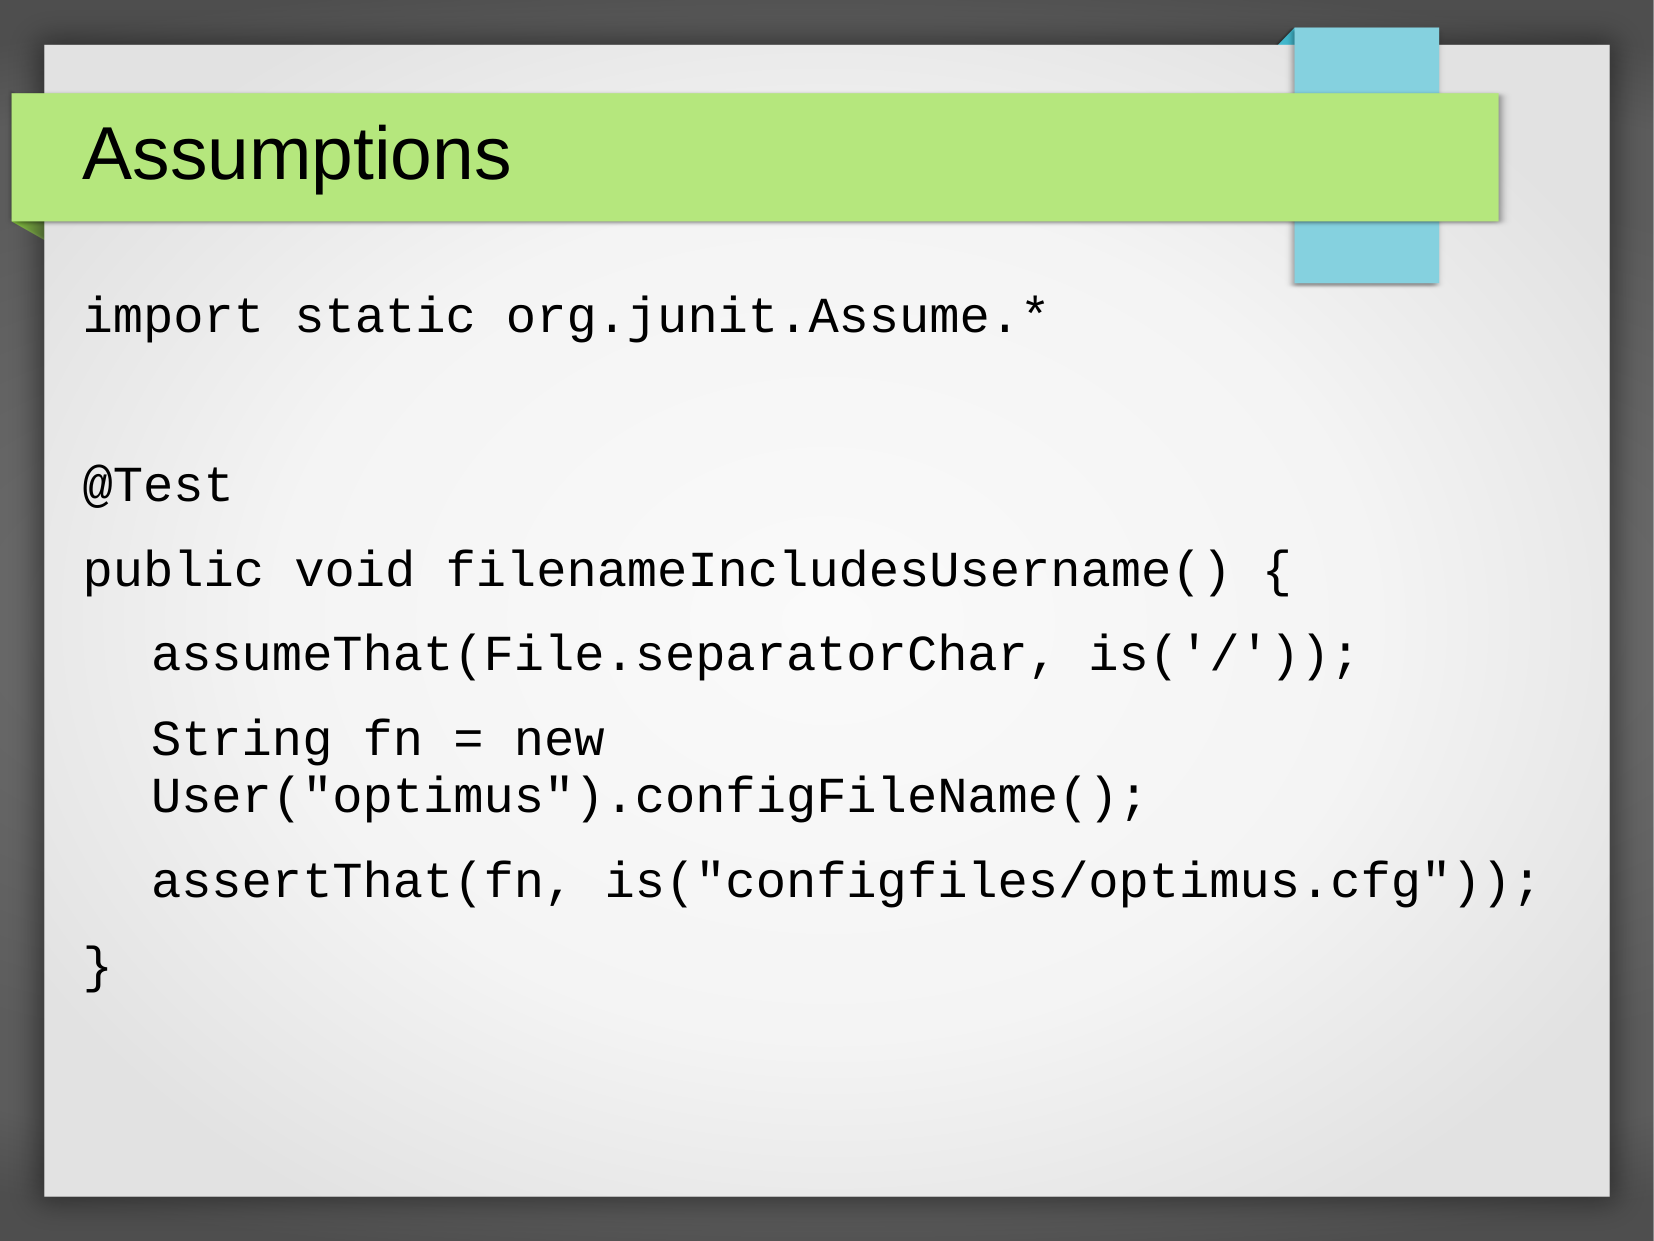

# Assumptions
import static org.junit.Assume.*
@Test
public void filenameIncludesUsername() {
assumeThat(File.separatorChar, is('/'));
String fn = new User("optimus").configFileName();
assertThat(fn, is("configfiles/optimus.cfg"));
}